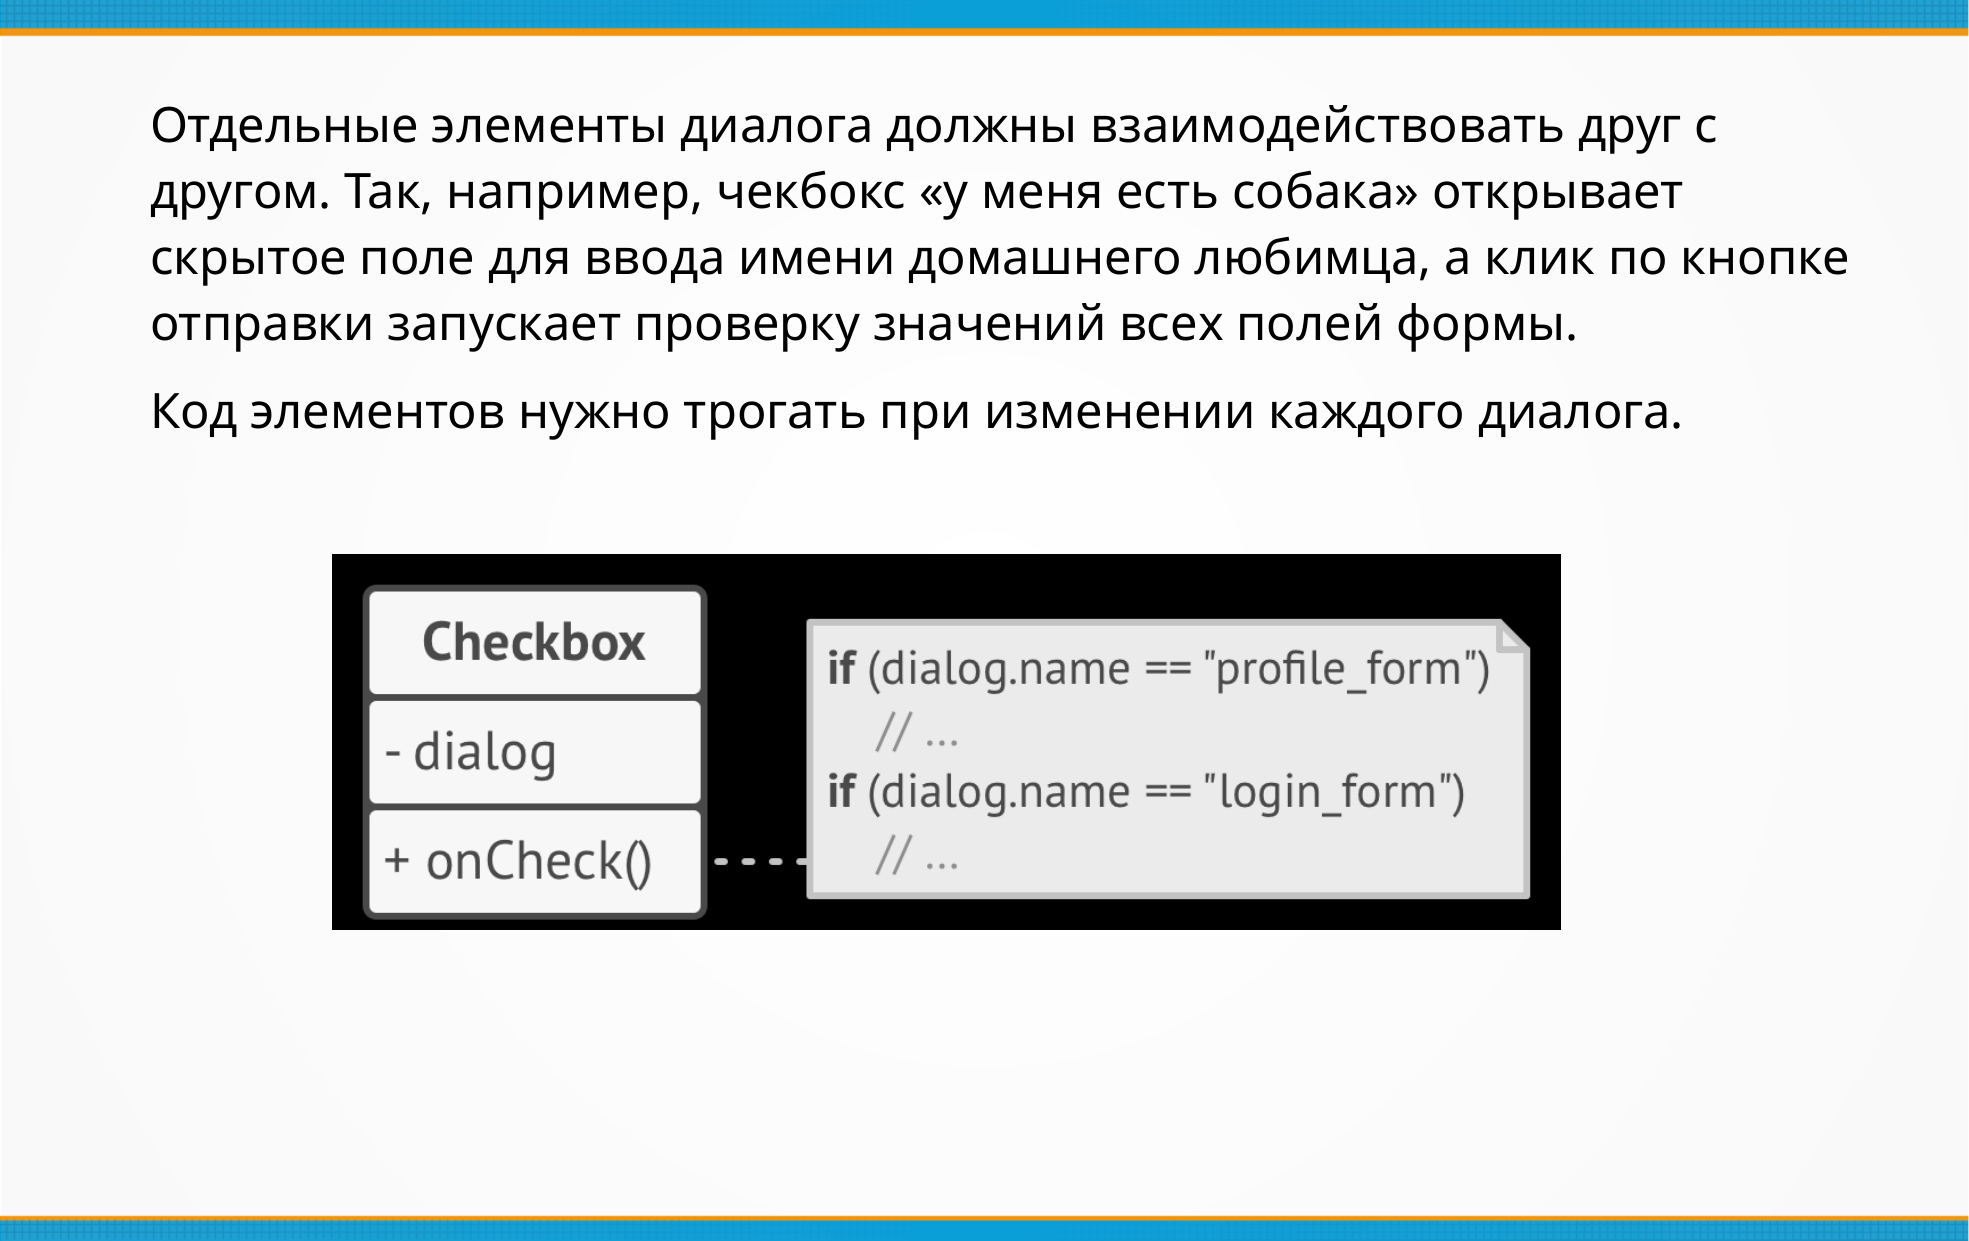

# Отдельные элементы диалога должны взаимодействовать друг с другом. Так, например, чекбокс «у меня есть собака» открывает скрытое поле для ввода имени домашнего любимца, а клик по кнопке отправки запускает проверку значений всех полей формы.
Код элементов нужно трогать при изменении каждого диалога.